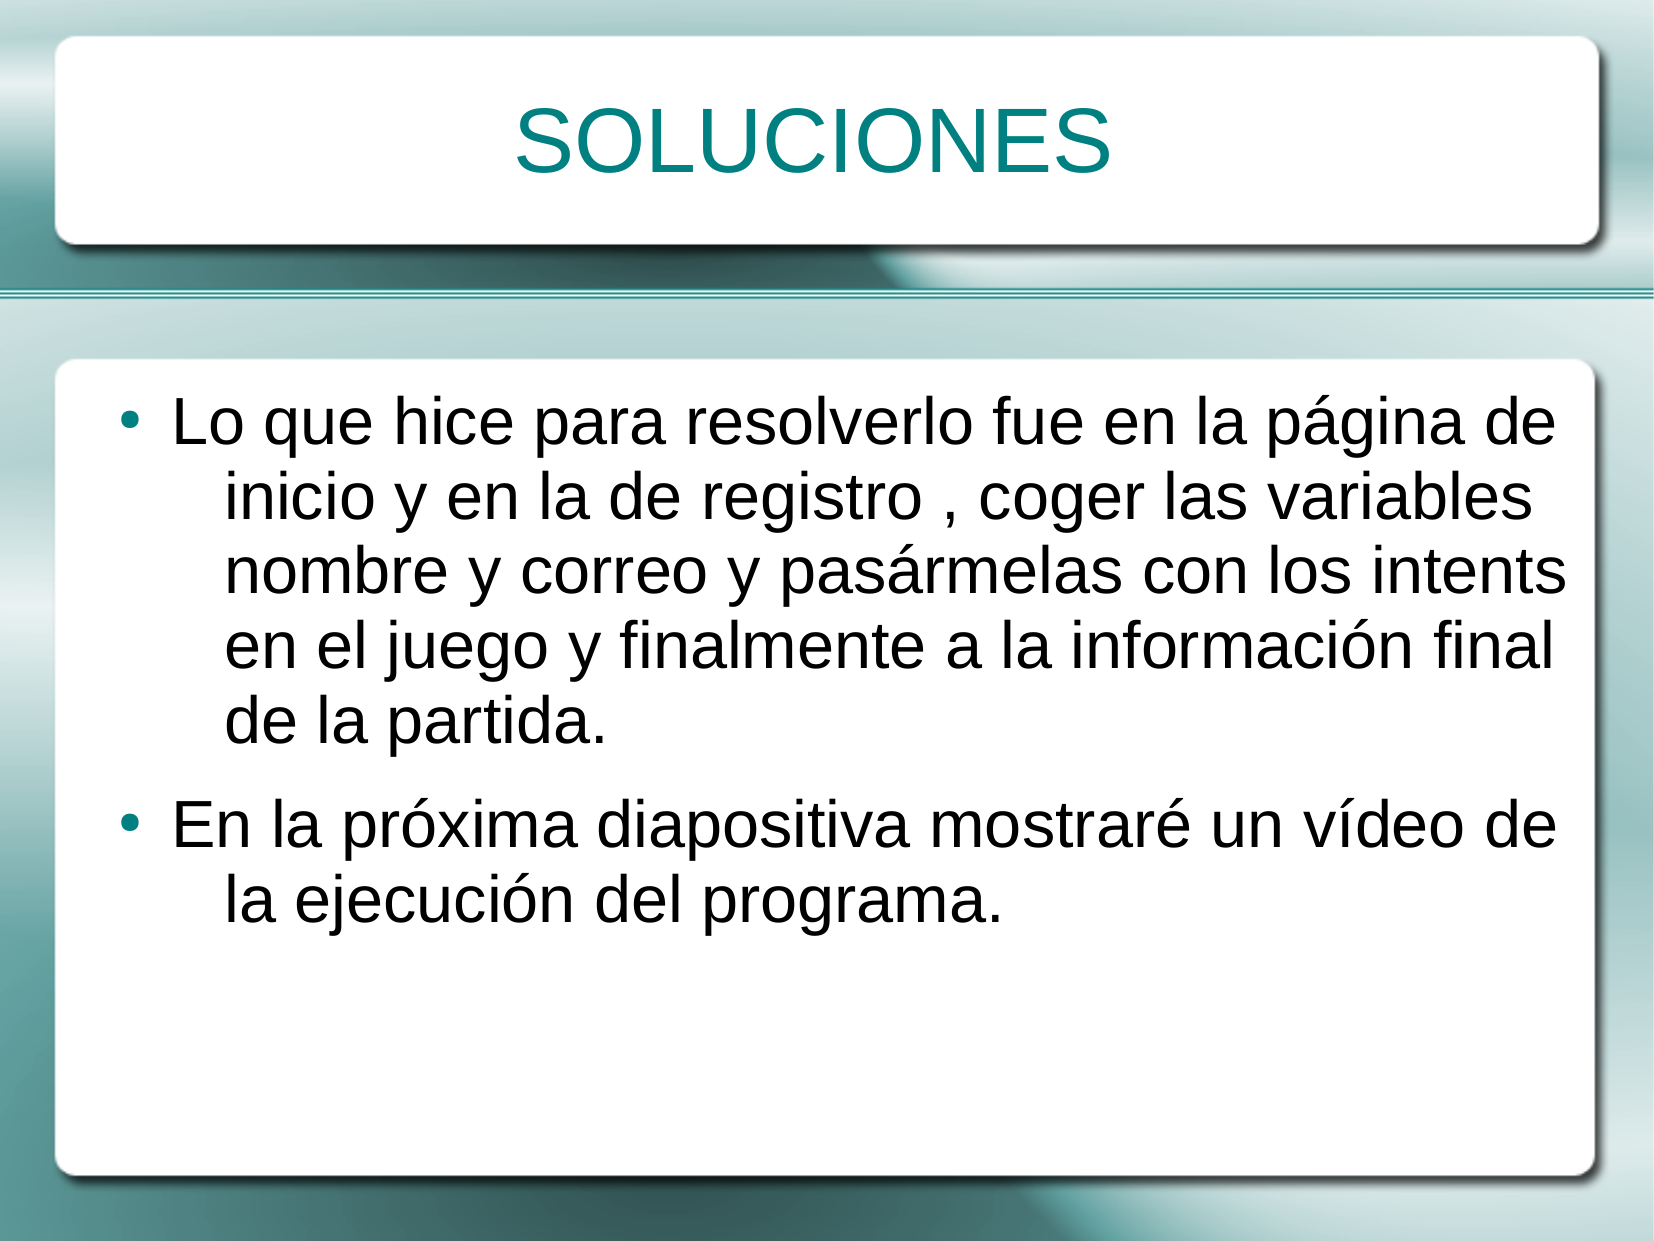

# SOLUCIONES
Lo que hice para resolverlo fue en la página de inicio y en la de registro , coger las variables nombre y correo y pasármelas con los intents en el juego y finalmente a la información final de la partida.
En la próxima diapositiva mostraré un vídeo de la ejecución del programa.